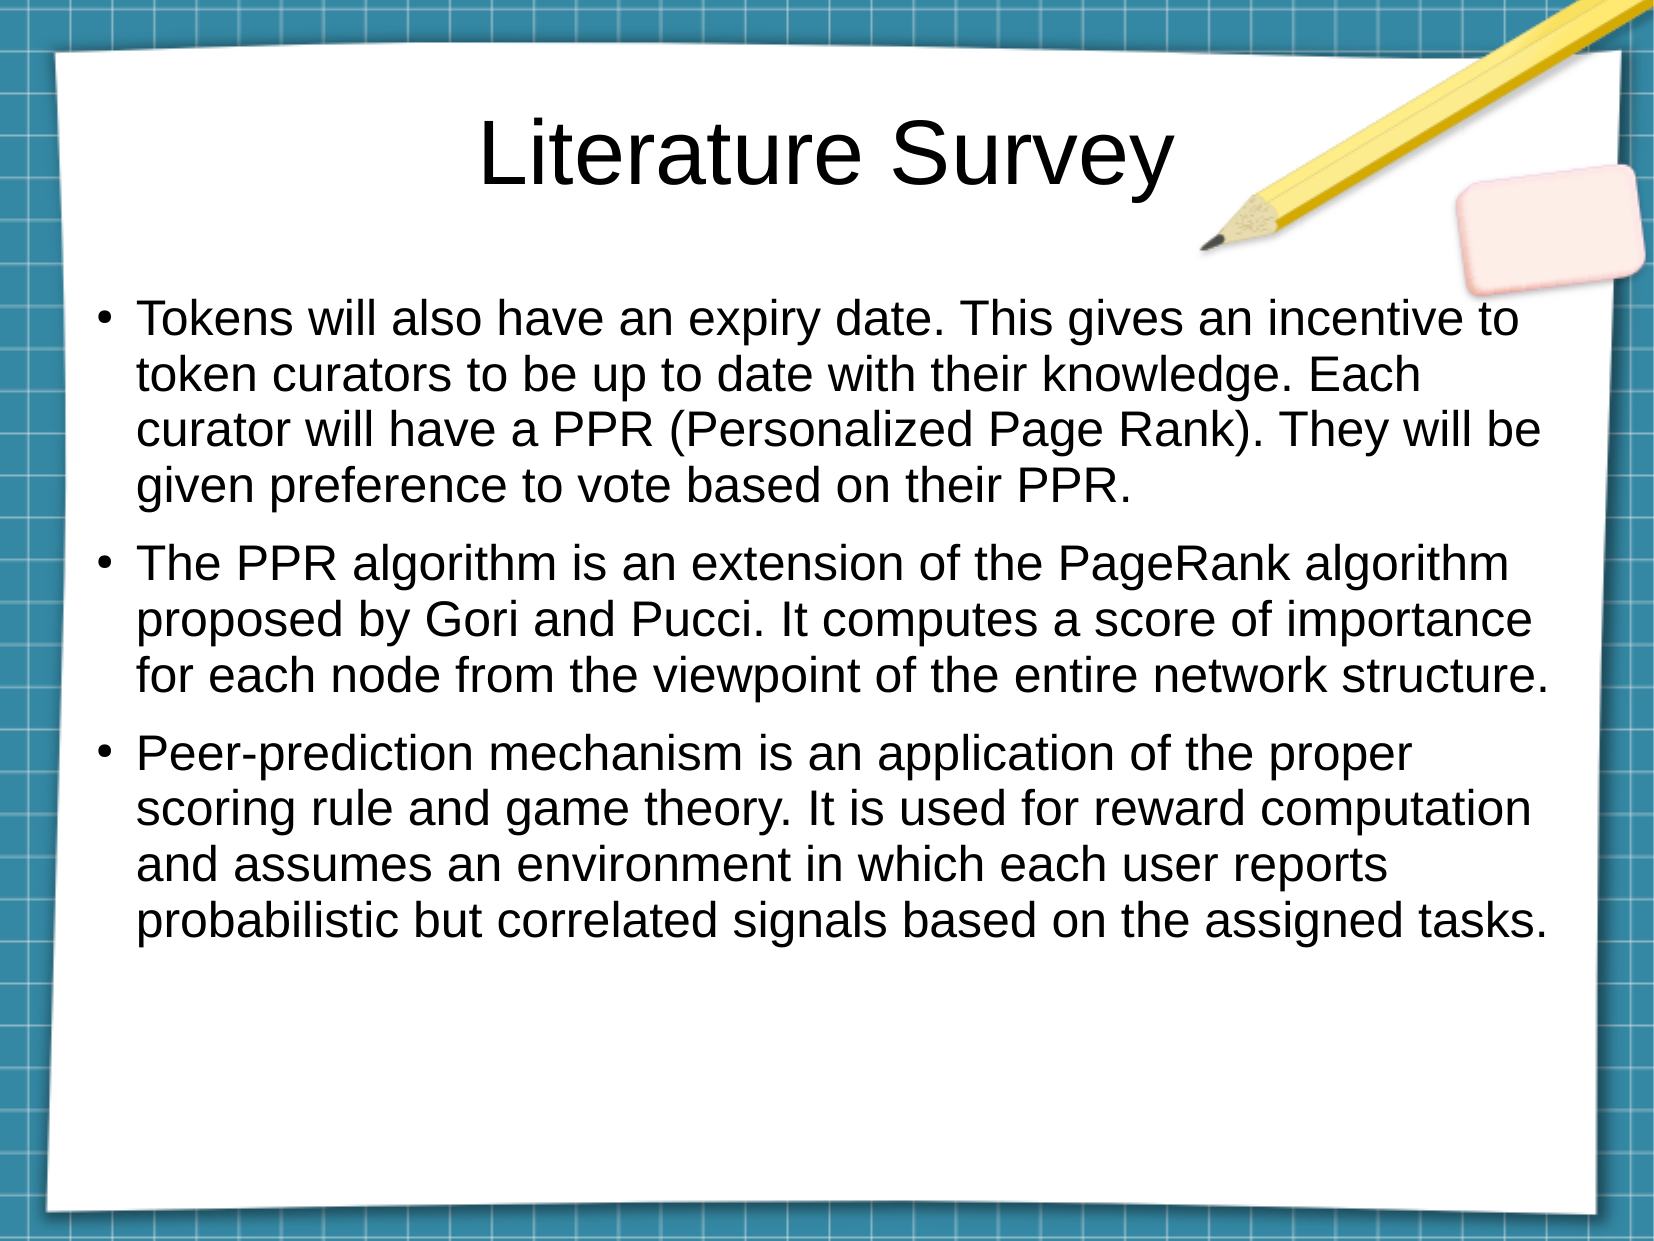

# Literature Survey
Tokens will also have an expiry date. This gives an incentive to token curators to be up to date with their knowledge. Each curator will have a PPR (Personalized Page Rank). They will be given preference to vote based on their PPR.
The PPR algorithm is an extension of the PageRank algorithm proposed by Gori and Pucci. It computes a score of importance for each node from the viewpoint of the entire network structure.
Peer-prediction mechanism is an application of the proper scoring rule and game theory. It is used for reward computation and assumes an environment in which each user reports probabilistic but correlated signals based on the assigned tasks.